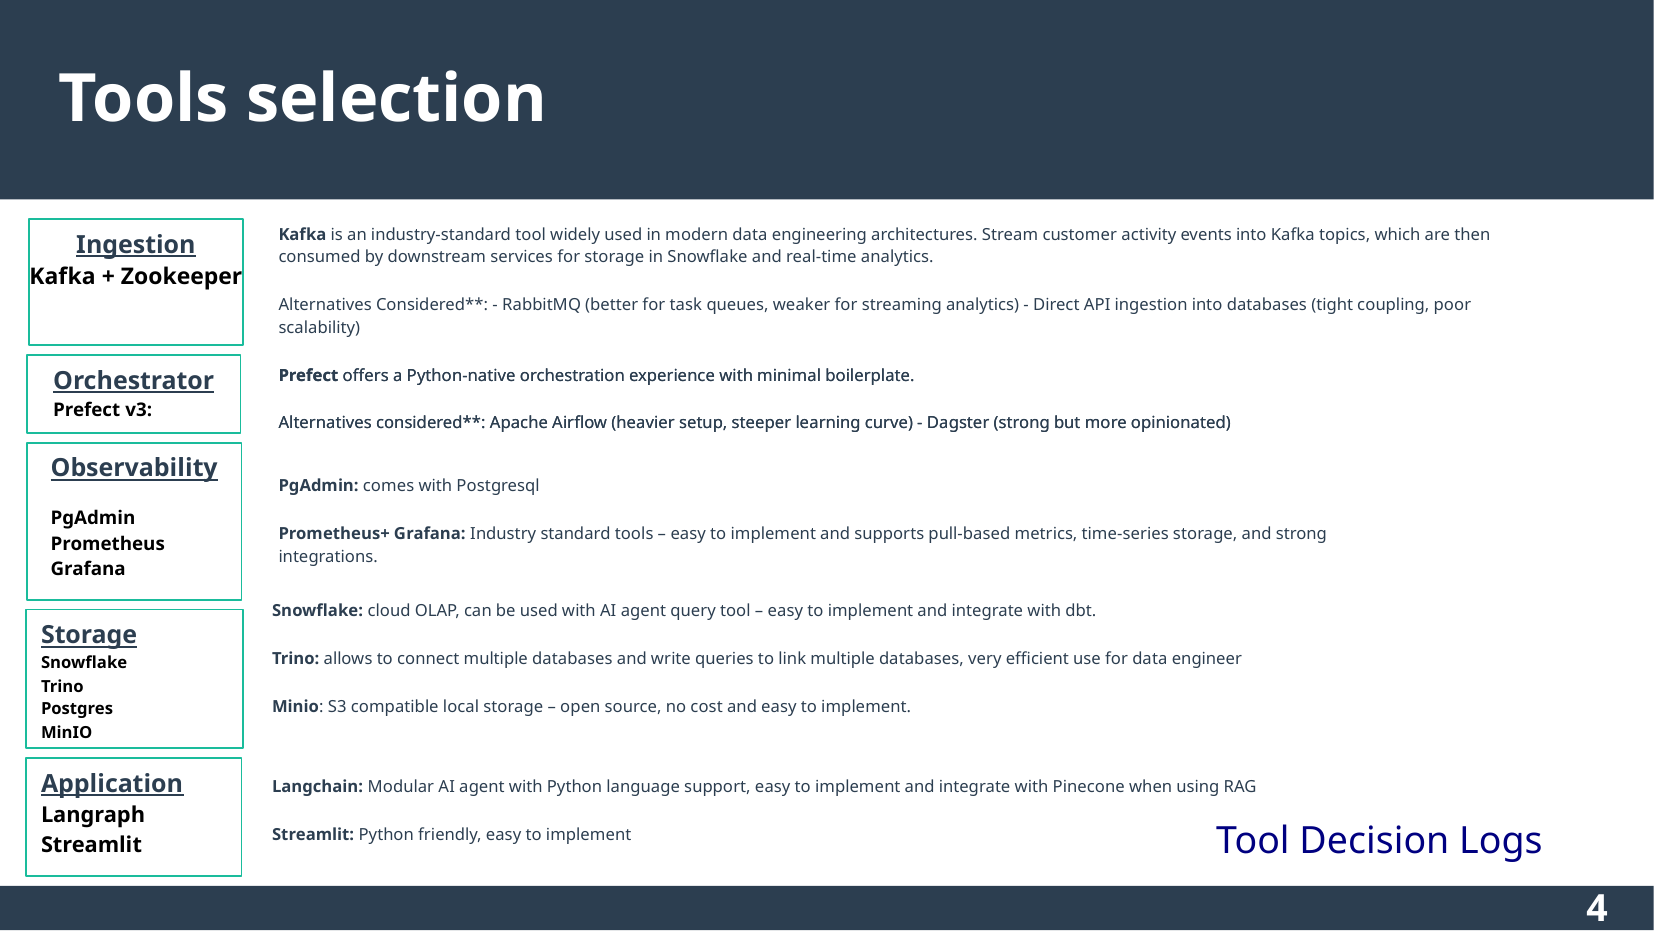

# Tools selection
Kafka is an industry-standard tool widely used in modern data engineering architectures. Stream customer activity events into Kafka topics, which are then consumed by downstream services for storage in Snowflake and real-time analytics.
Alternatives Considered**: - RabbitMQ (better for task queues, weaker for streaming analytics) - Direct API ingestion into databases (tight coupling, poor scalability)
Ingestion
Kafka + Zookeeper
Prefect offers a Python-native orchestration experience with minimal boilerplate.
Alternatives considered**: Apache Airflow (heavier setup, steeper learning curve) - Dagster (strong but more opinionated)
Prefect offers a Python-native orchestration experience with minimal boilerplate.
Alternatives considered**: Apache Airflow (heavier setup, steeper learning curve) - Dagster (strong but more opinionated)
Orchestrator
Prefect v3:
Observability
PgAdmin
Prometheus
Grafana
PgAdmin: comes with Postgresql
Prometheus+ Grafana: Industry standard tools – easy to implement and supports pull-based metrics, time-series storage, and strong integrations.
Snowflake: cloud OLAP, can be used with AI agent query tool – easy to implement and integrate with dbt.
Trino: allows to connect multiple databases and write queries to link multiple databases, very efficient use for data engineer
Minio: S3 compatible local storage – open source, no cost and easy to implement.
Storage
Snowflake
Trino
Postgres
MinIO
Langchain: Modular AI agent with Python language support, easy to implement and integrate with Pinecone when using RAG
Streamlit: Python friendly, easy to implement
Application
Langraph
Streamlit
Tool Decision Logs
4